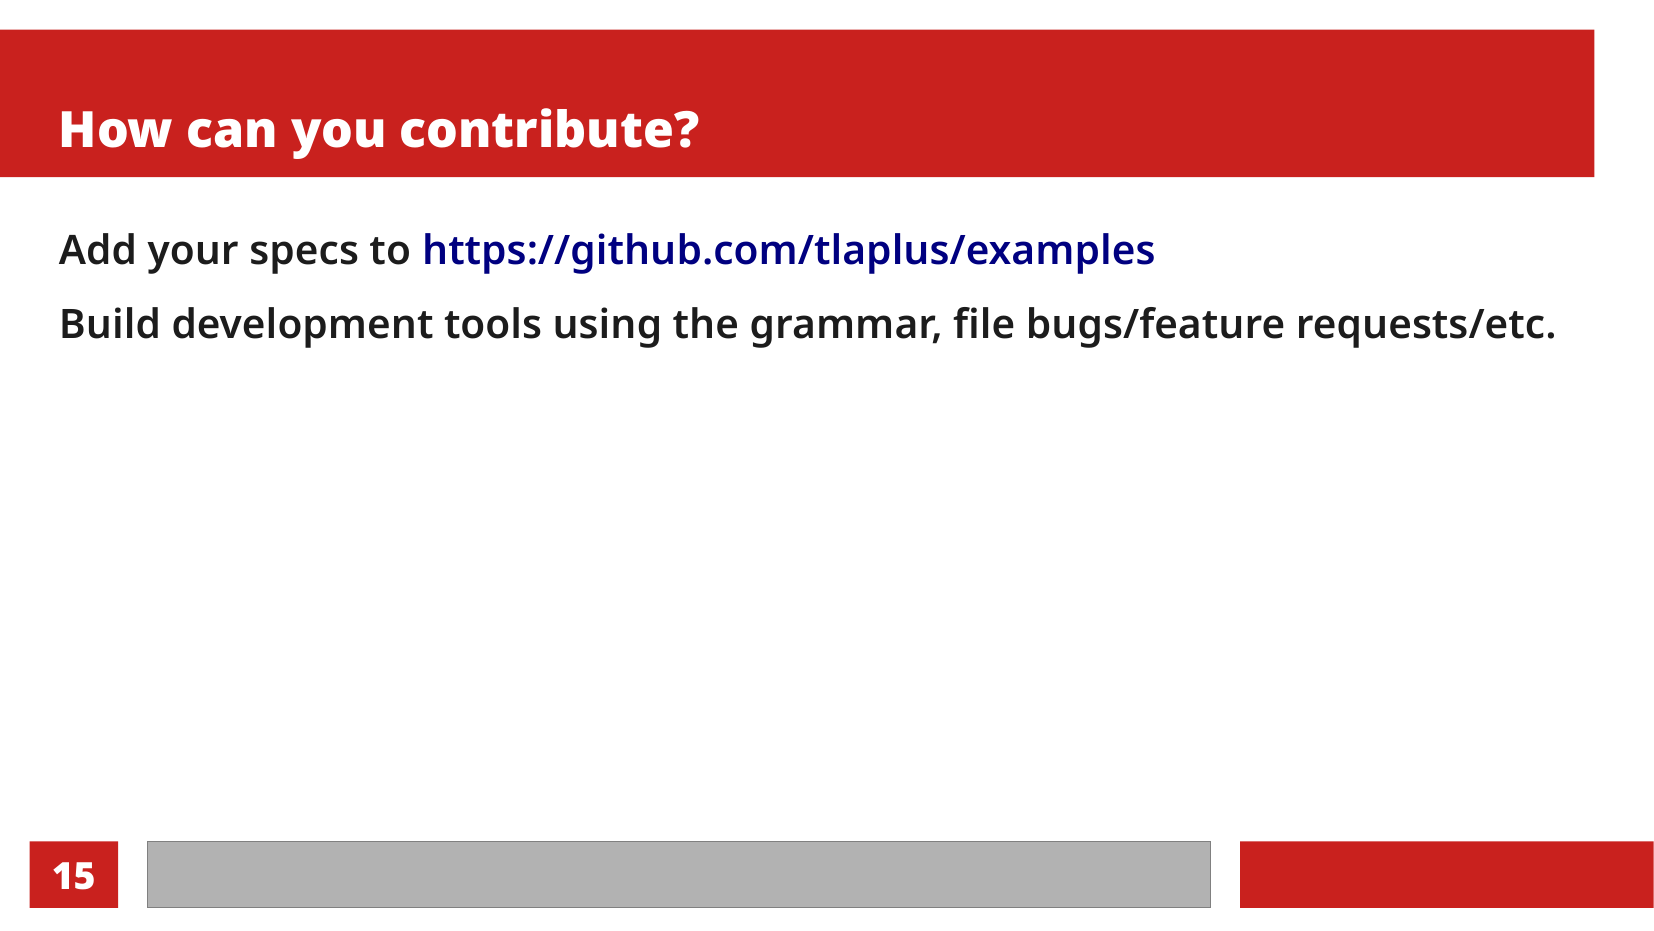

# How can you contribute?
Add your specs to https://github.com/tlaplus/examples
Build development tools using the grammar, file bugs/feature requests/etc.
15